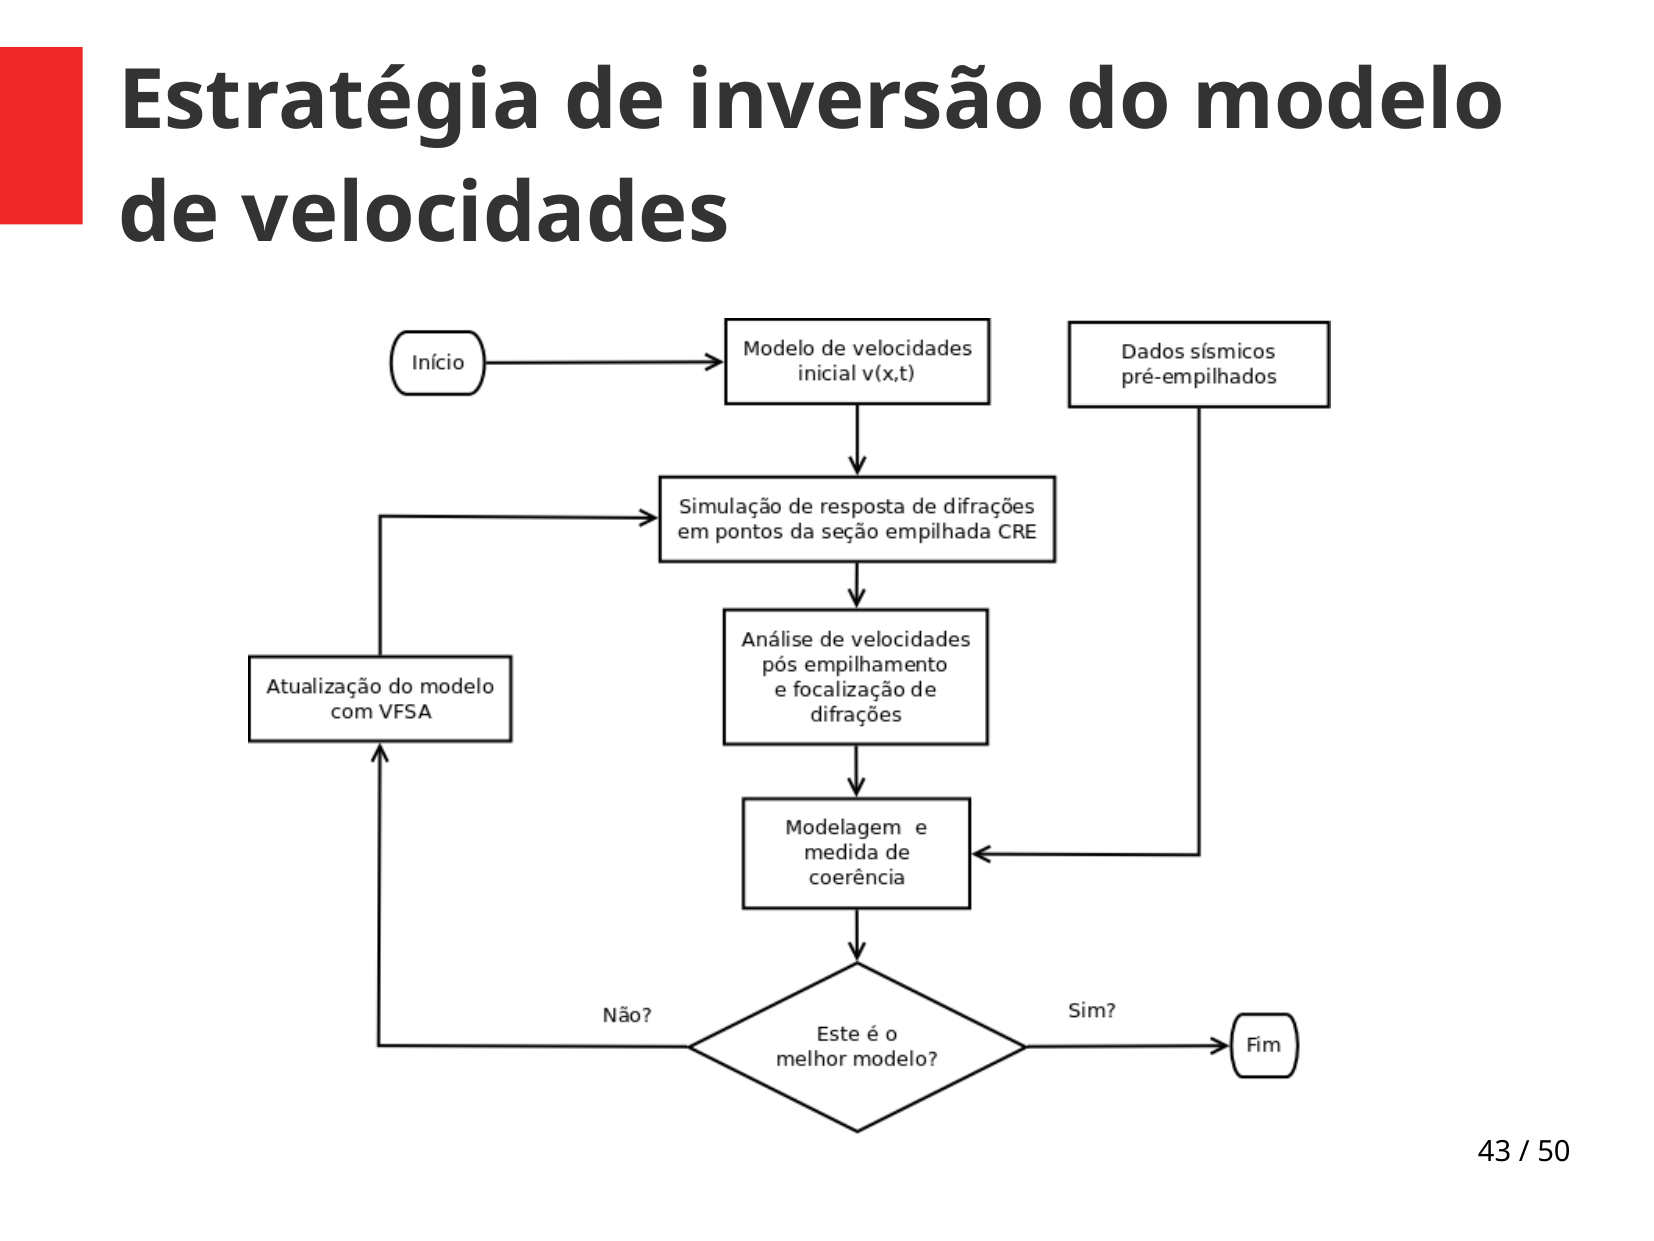

# Estratégia de inversão do modelo de velocidades
43